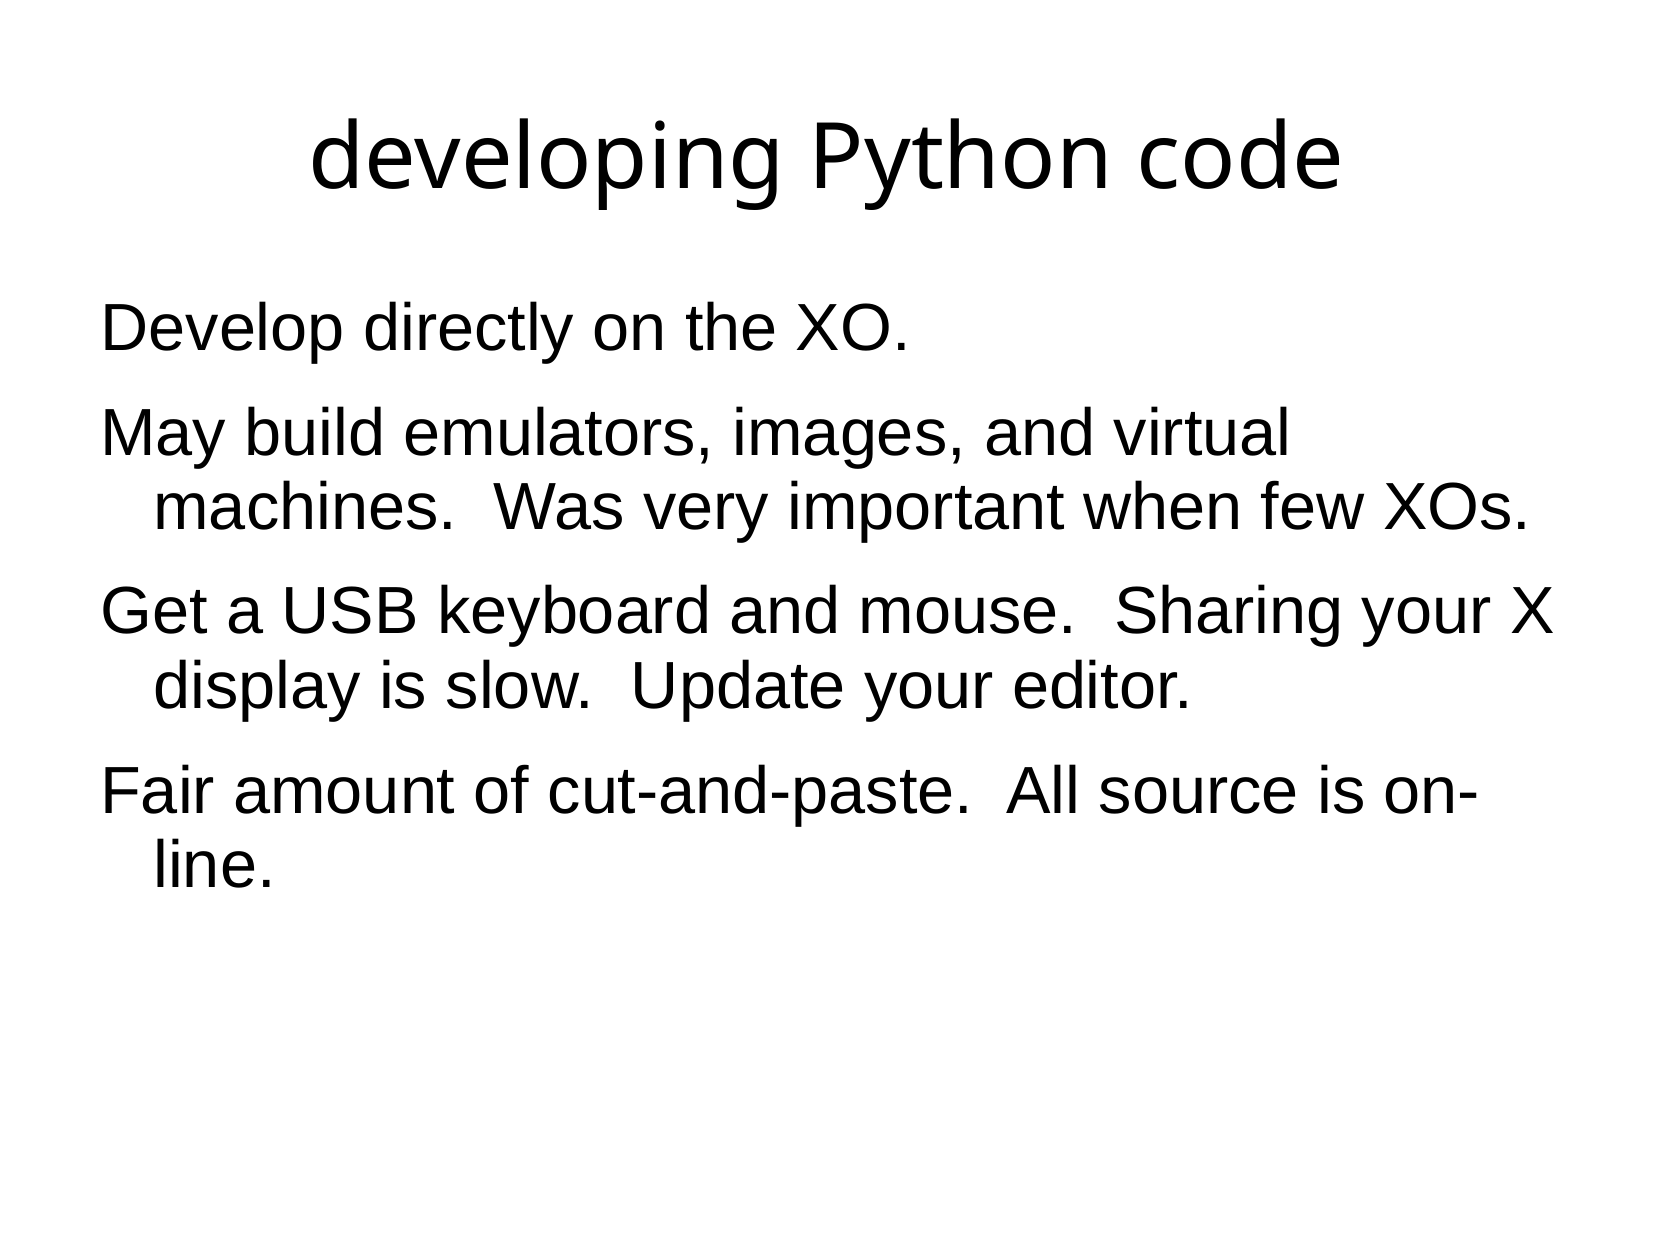

# developing Python code
Develop directly on the XO.
May build emulators, images, and virtual machines. Was very important when few XOs.
Get a USB keyboard and mouse. Sharing your X display is slow. Update your editor.
Fair amount of cut-and-paste. All source is on-line.